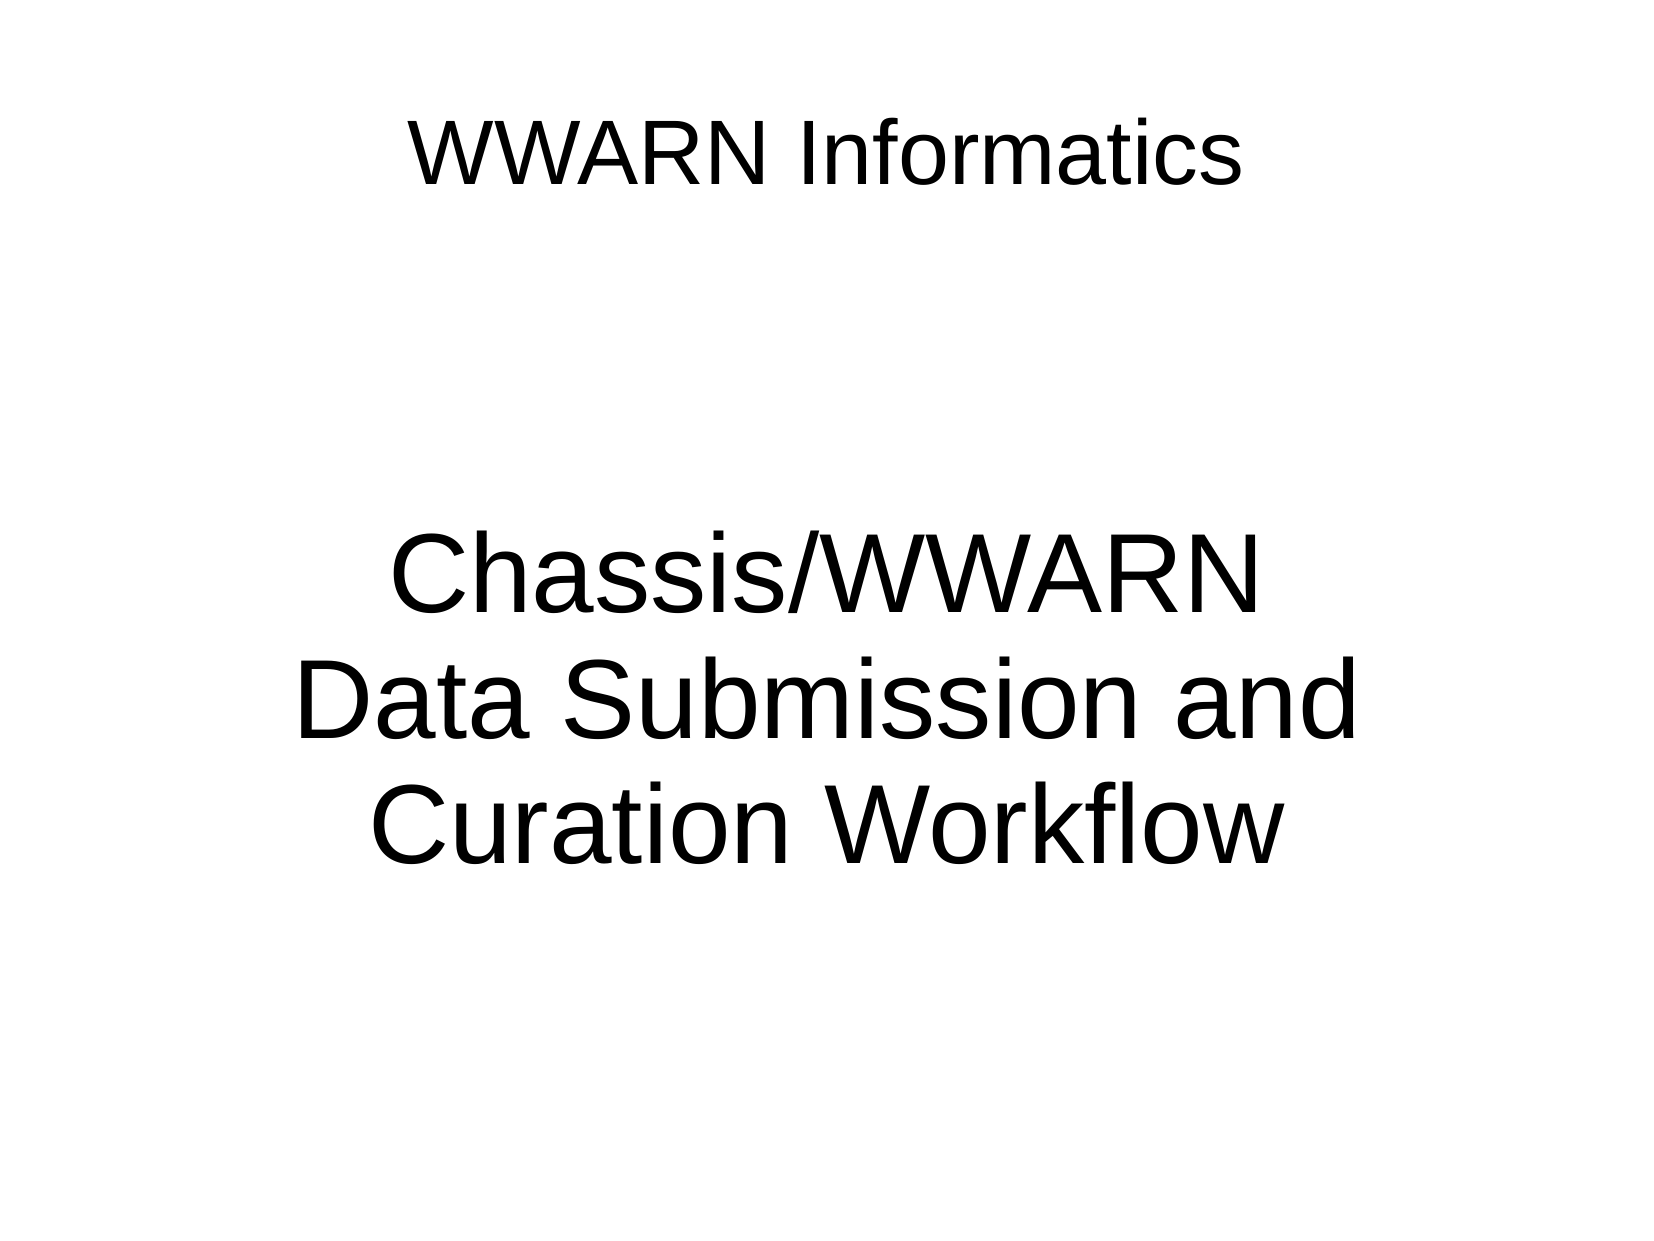

# WWARN Informatics
Chassis/WWARN
Data Submission and Curation Workflow